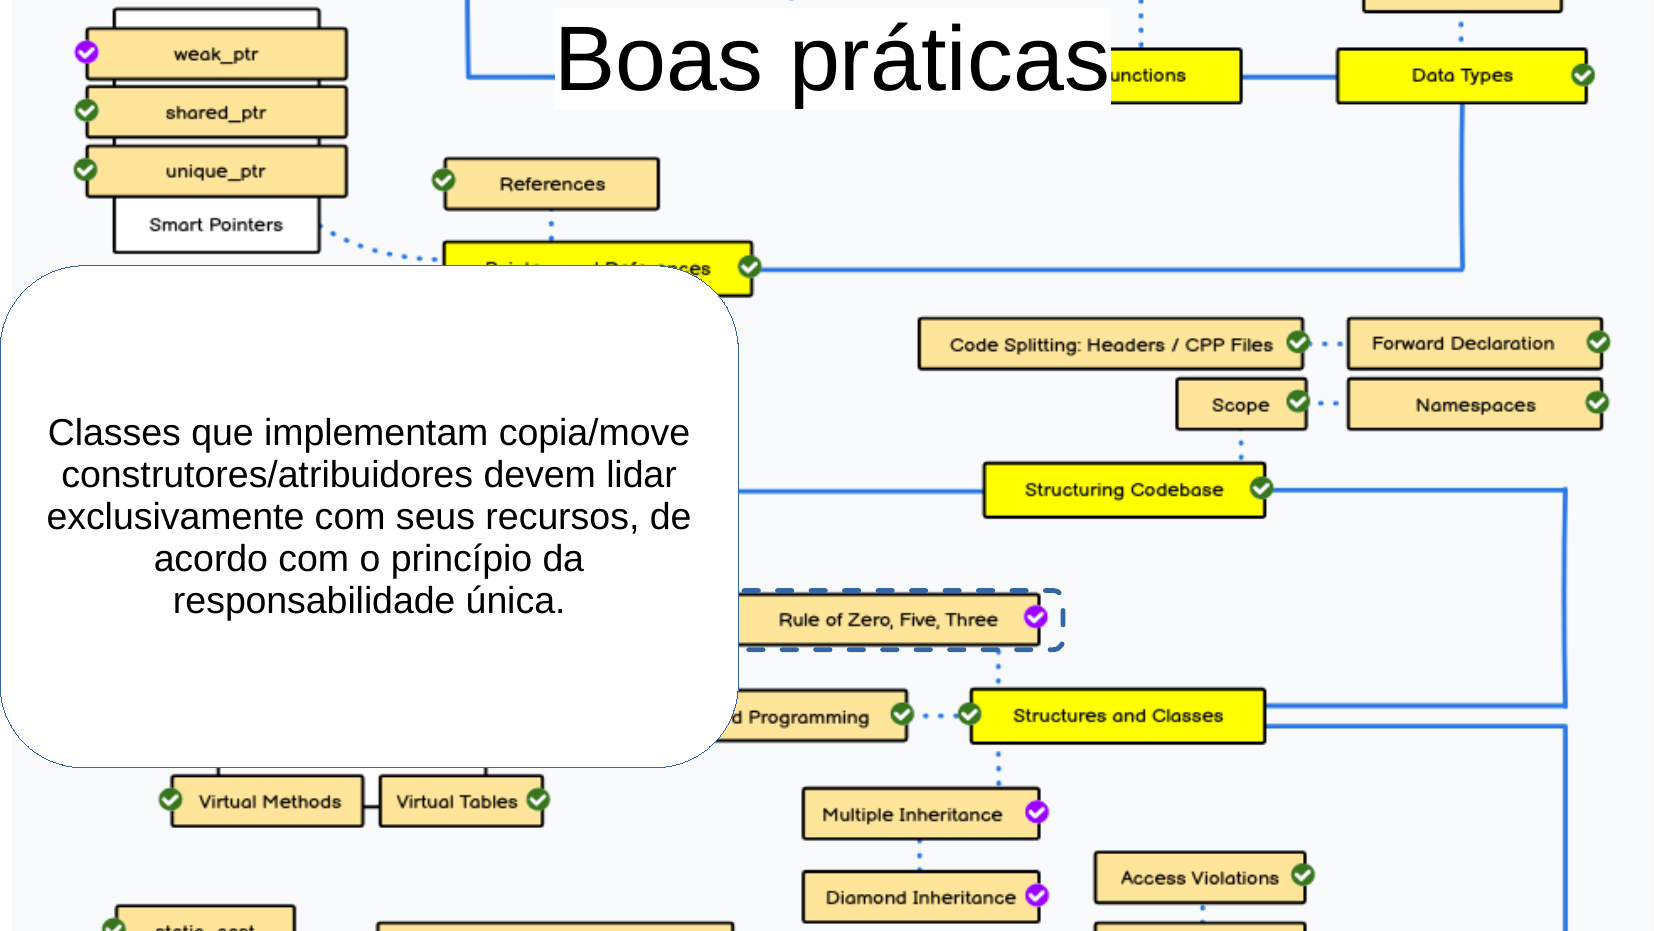

# Boas práticas
Classes que implementam copia/move construtores/atribuidores devem lidar exclusivamente com seus recursos, de acordo com o princípio da responsabilidade única.